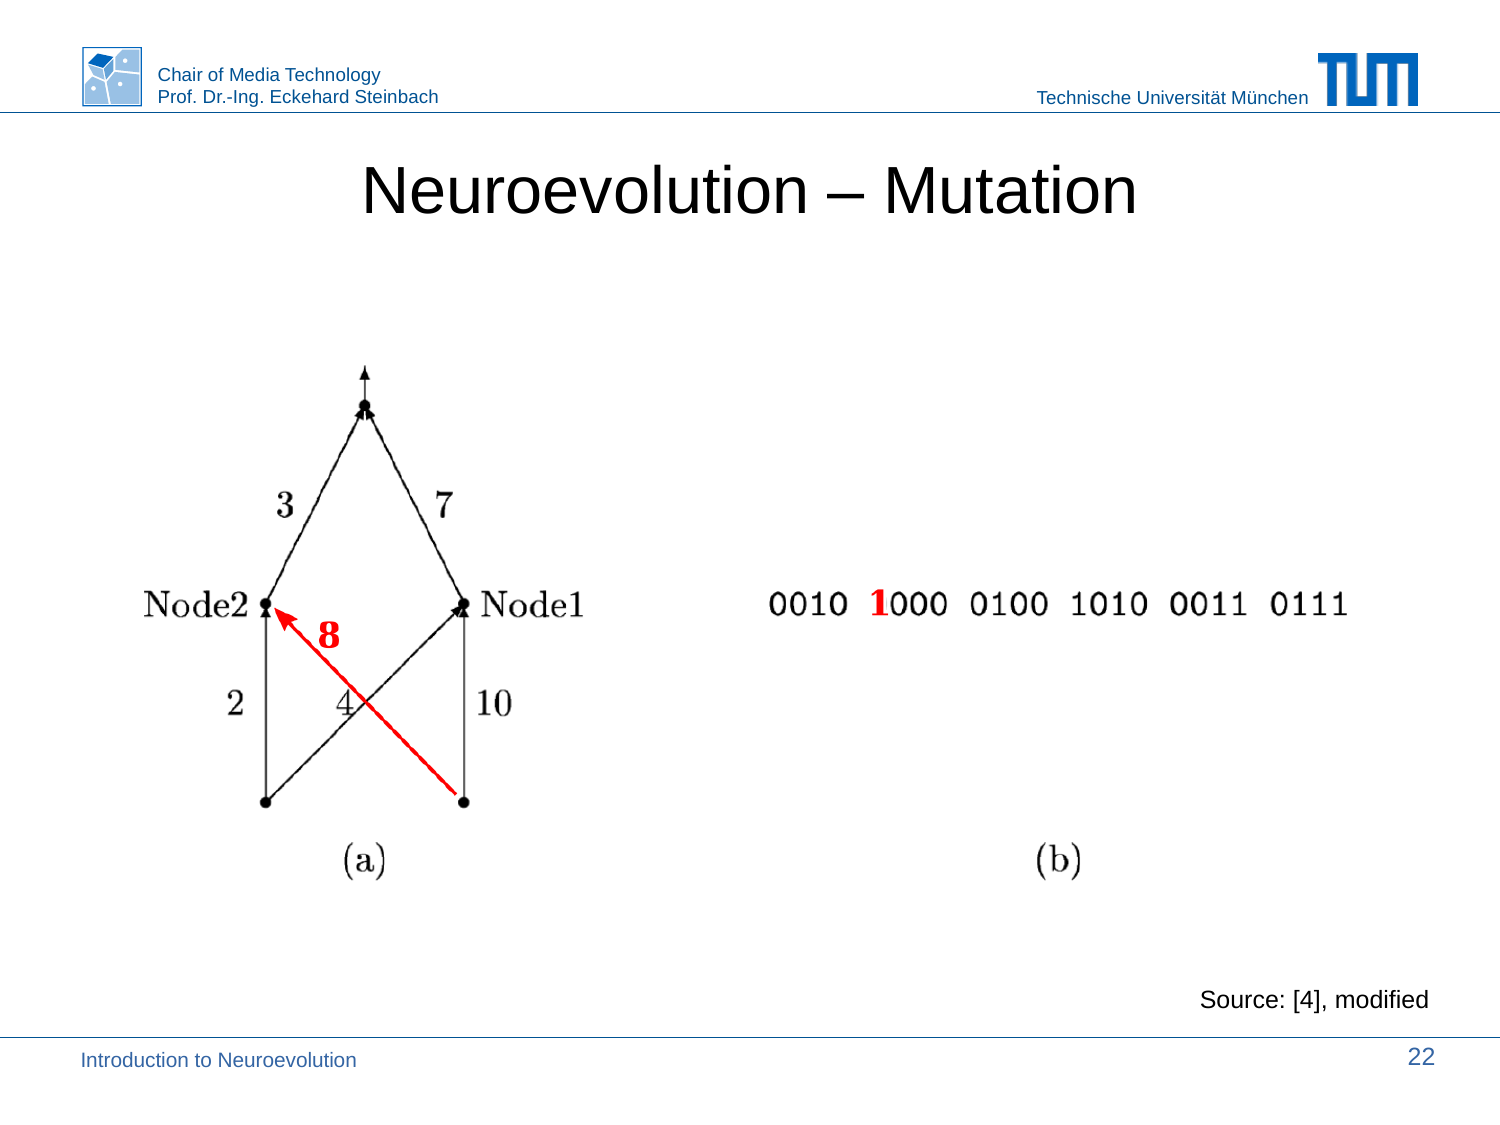

# Neuroevolution – Mutation
Source: [4], modified
Introduction to Neuroevolution